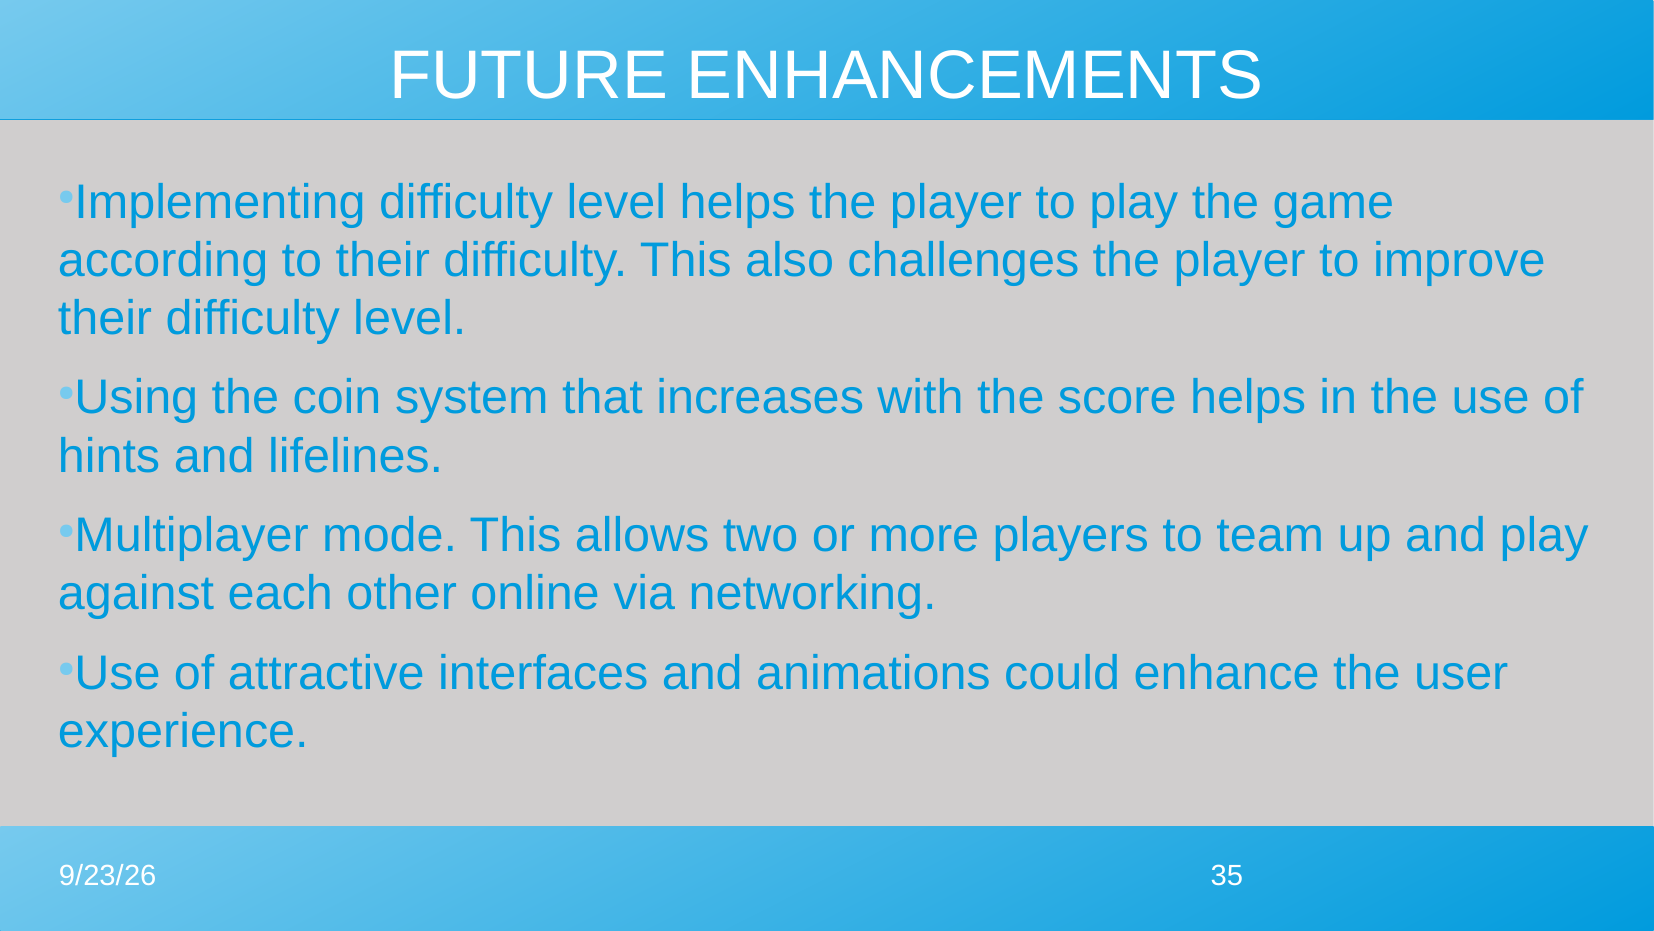

# FUTURE ENHANCEMENTS
Implementing difficulty level helps the player to play the game according to their difficulty. This also challenges the player to improve their difficulty level.
Using the coin system that increases with the score helps in the use of hints and lifelines.
Multiplayer mode. This allows two or more players to team up and play against each other online via networking.
Use of attractive interfaces and animations could enhance the user experience.